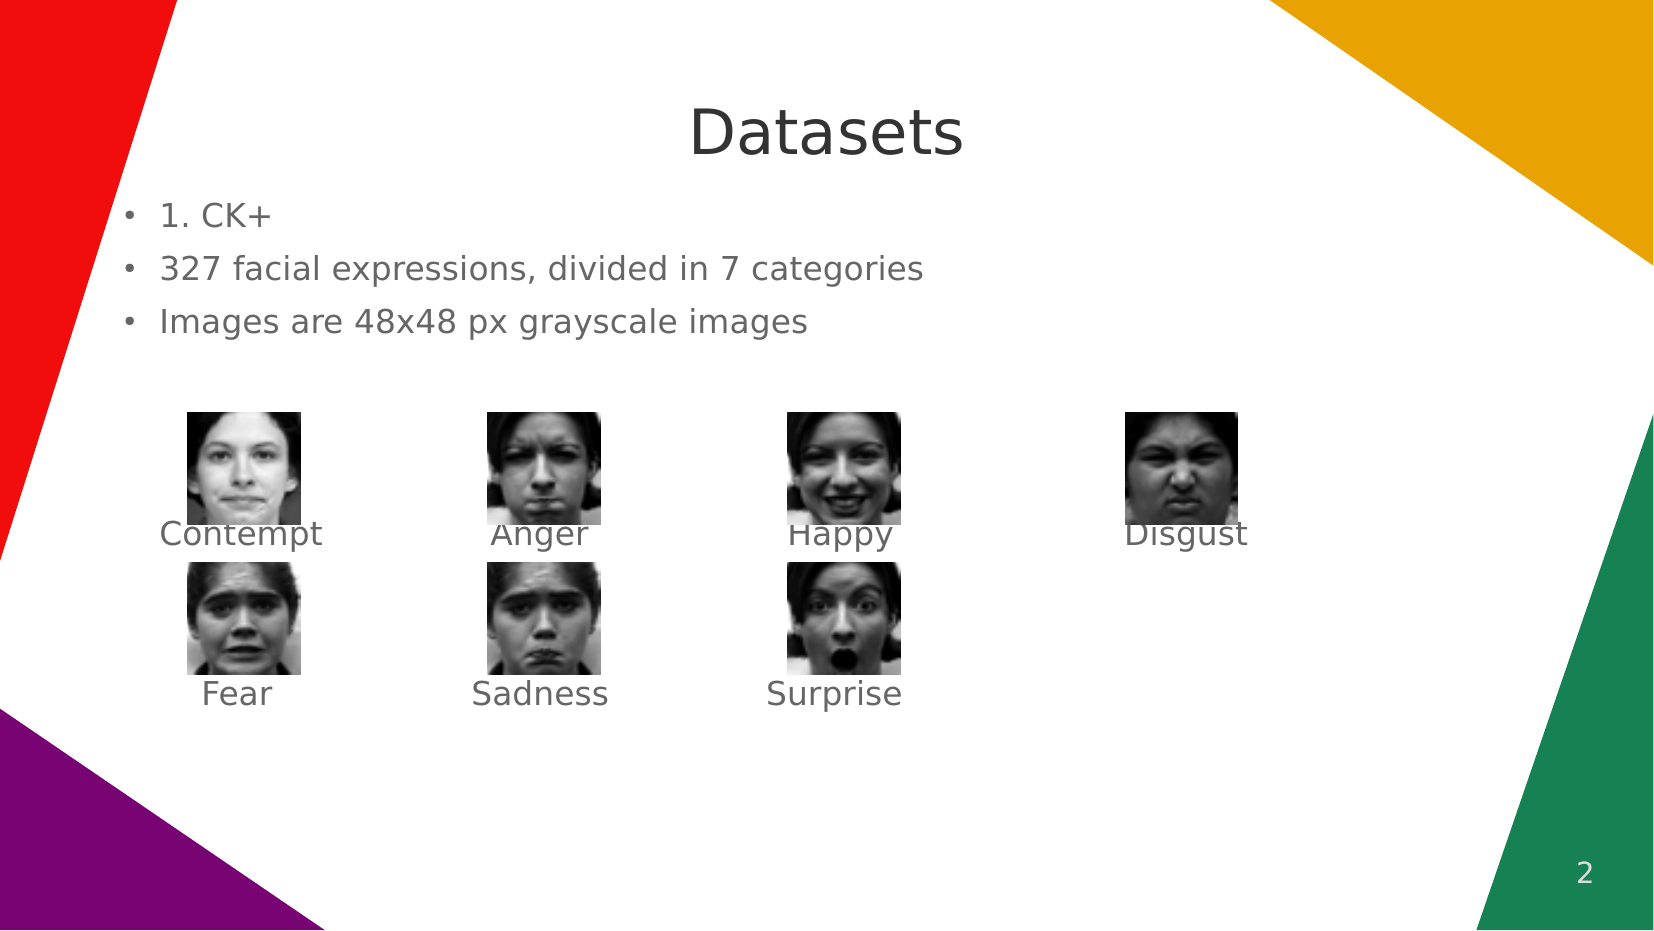

# Datasets
1. CK+
327 facial expressions, divided in 7 categories
Images are 48x48 px grayscale images
Contempt Anger Happy Disgust
 Fear Sadness Surprise
2